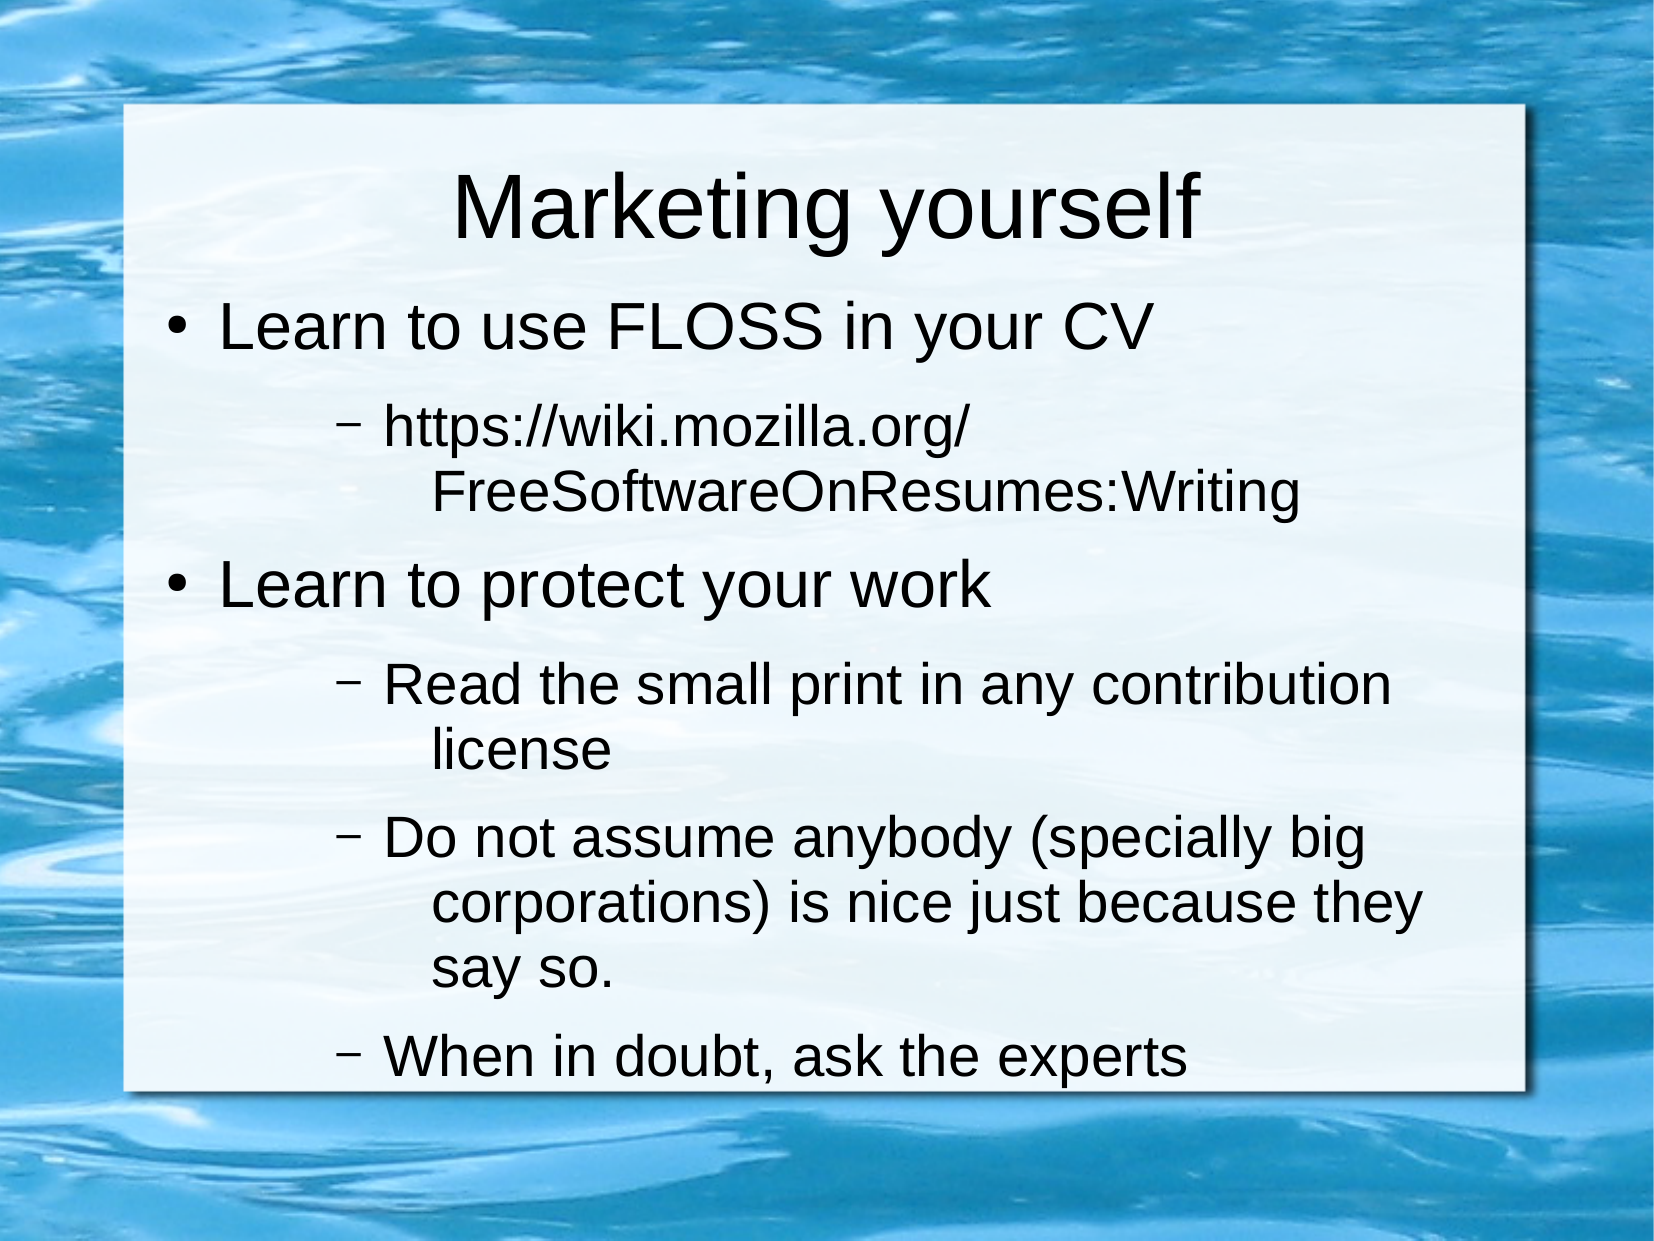

# Marketing yourself
Learn to use FLOSS in your CV
https://wiki.mozilla.org/FreeSoftwareOnResumes:Writing
Learn to protect your work
Read the small print in any contribution license
Do not assume anybody (specially big corporations) is nice just because they say so.
When in doubt, ask the experts